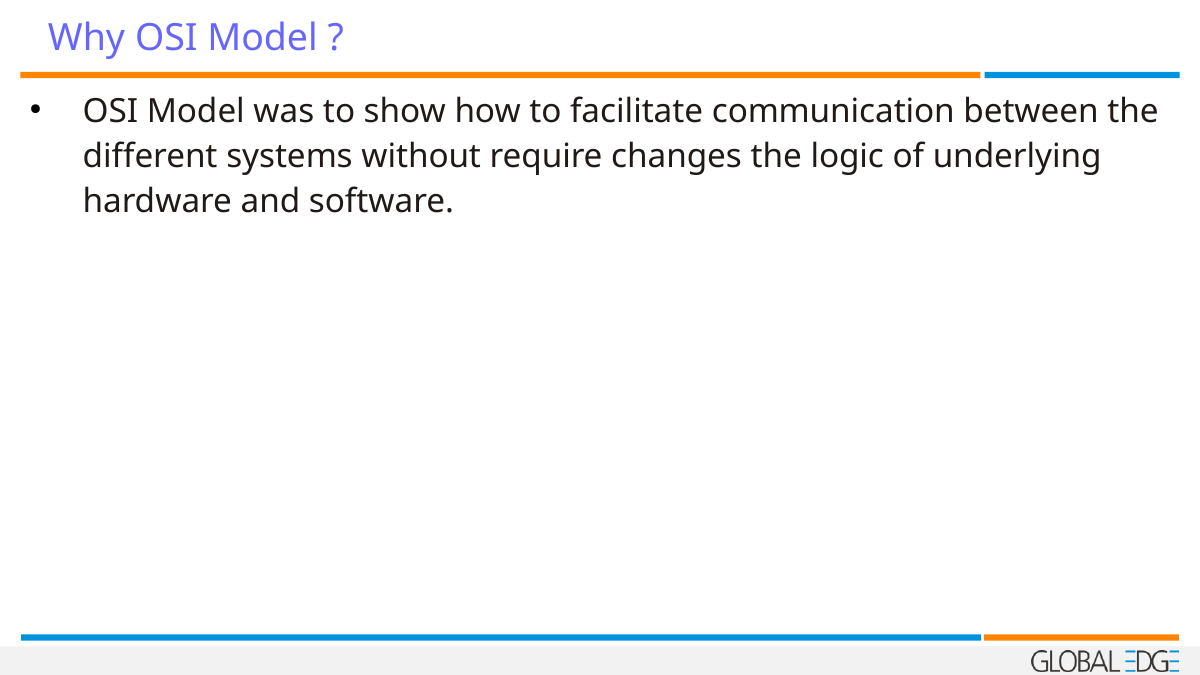

# Why OSI Model ?
OSI Model was to show how to facilitate communication between the different systems without require changes the logic of underlying hardware and software.